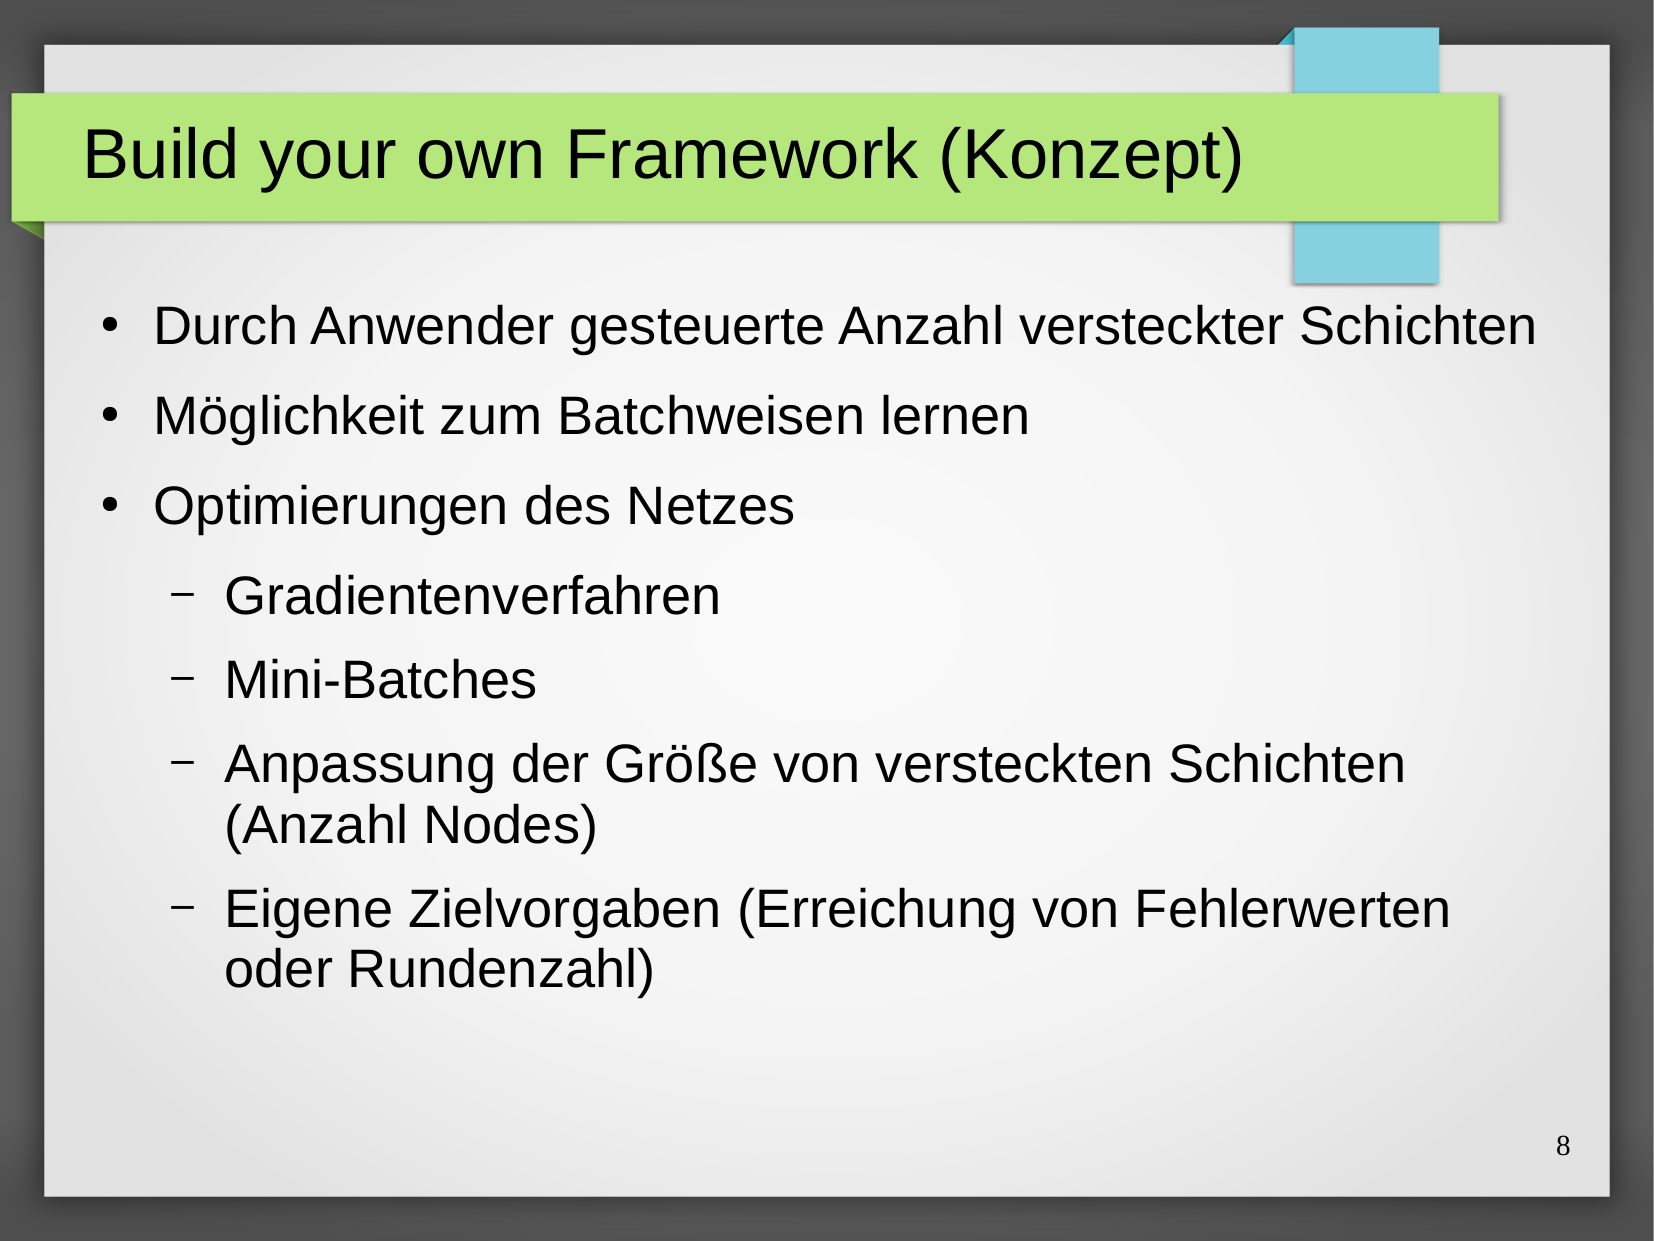

# Build your own Framework (Konzept)
Durch Anwender gesteuerte Anzahl versteckter Schichten
Möglichkeit zum Batchweisen lernen
Optimierungen des Netzes
Gradientenverfahren
Mini-Batches
Anpassung der Größe von versteckten Schichten (Anzahl Nodes)
Eigene Zielvorgaben (Erreichung von Fehlerwerten oder Rundenzahl)
8